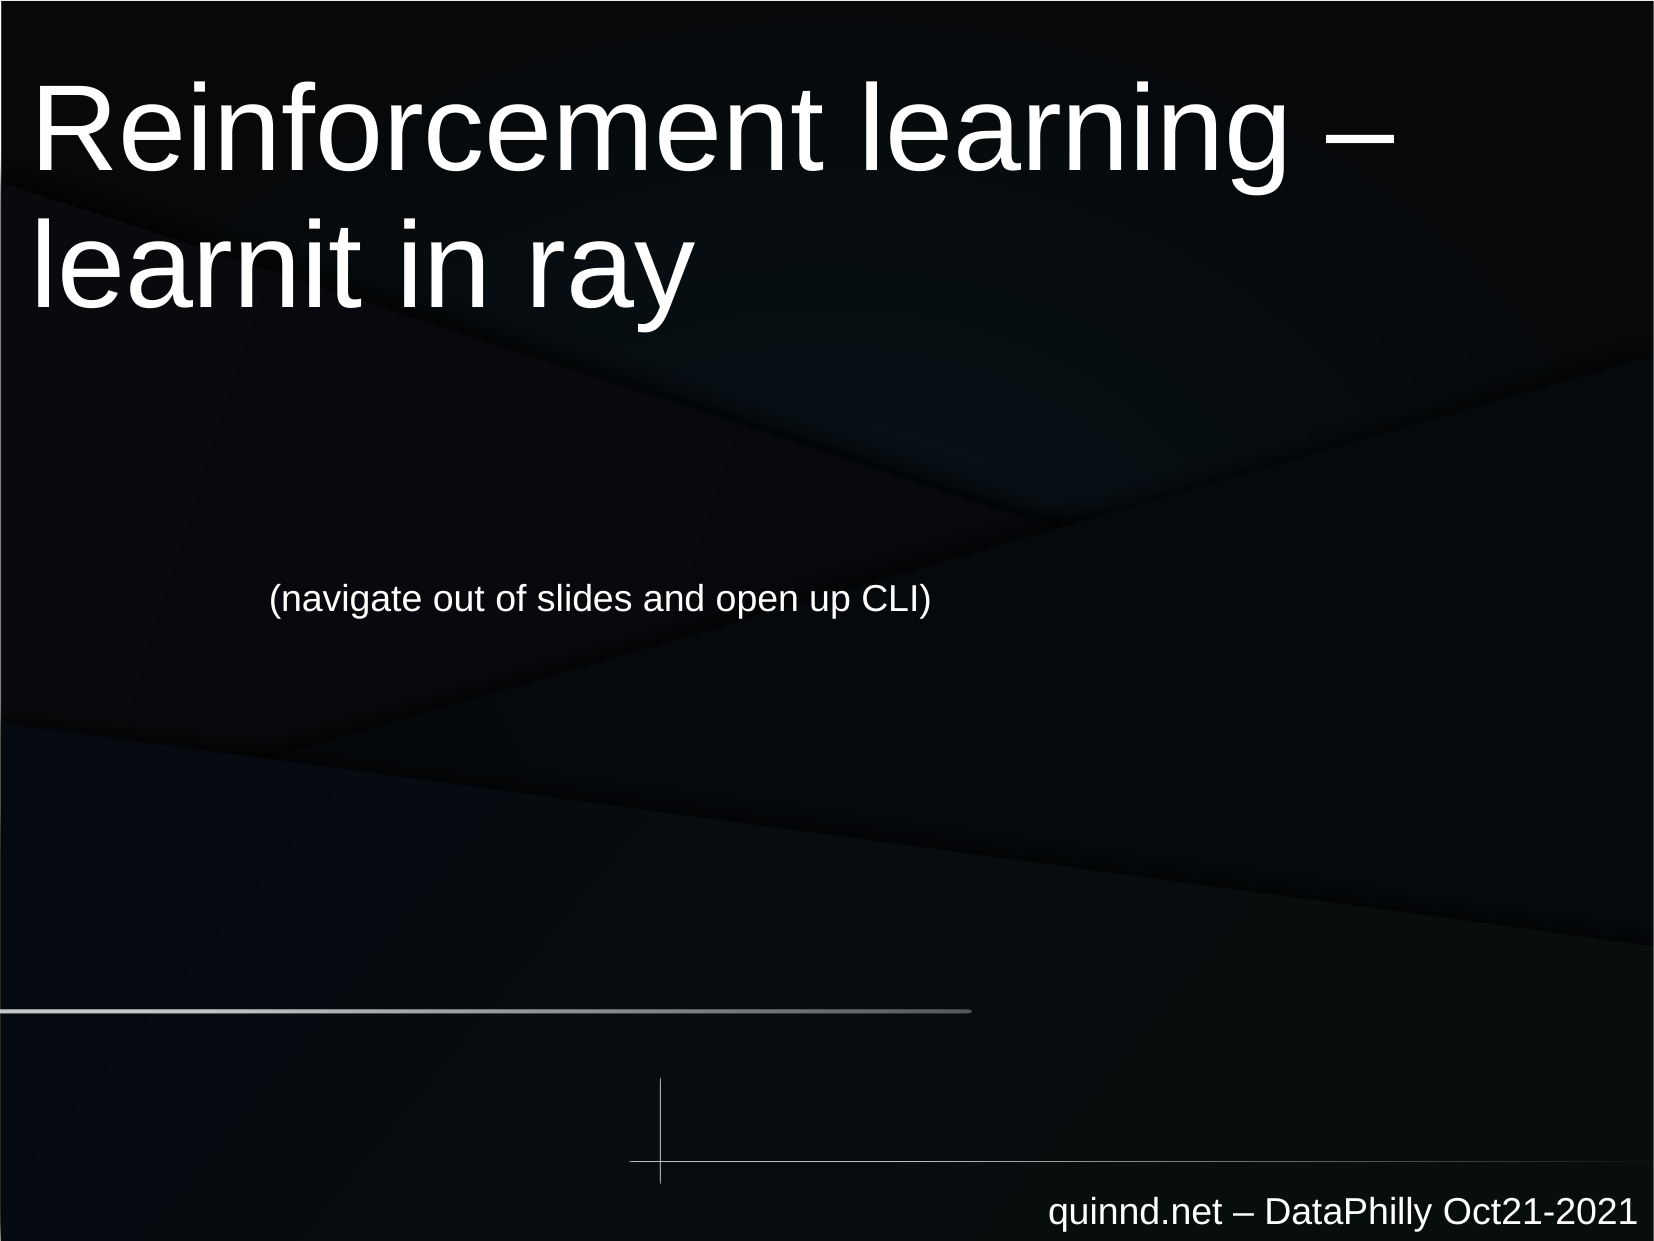

# Reinforcement learning – learnit in ray
(navigate out of slides and open up CLI)